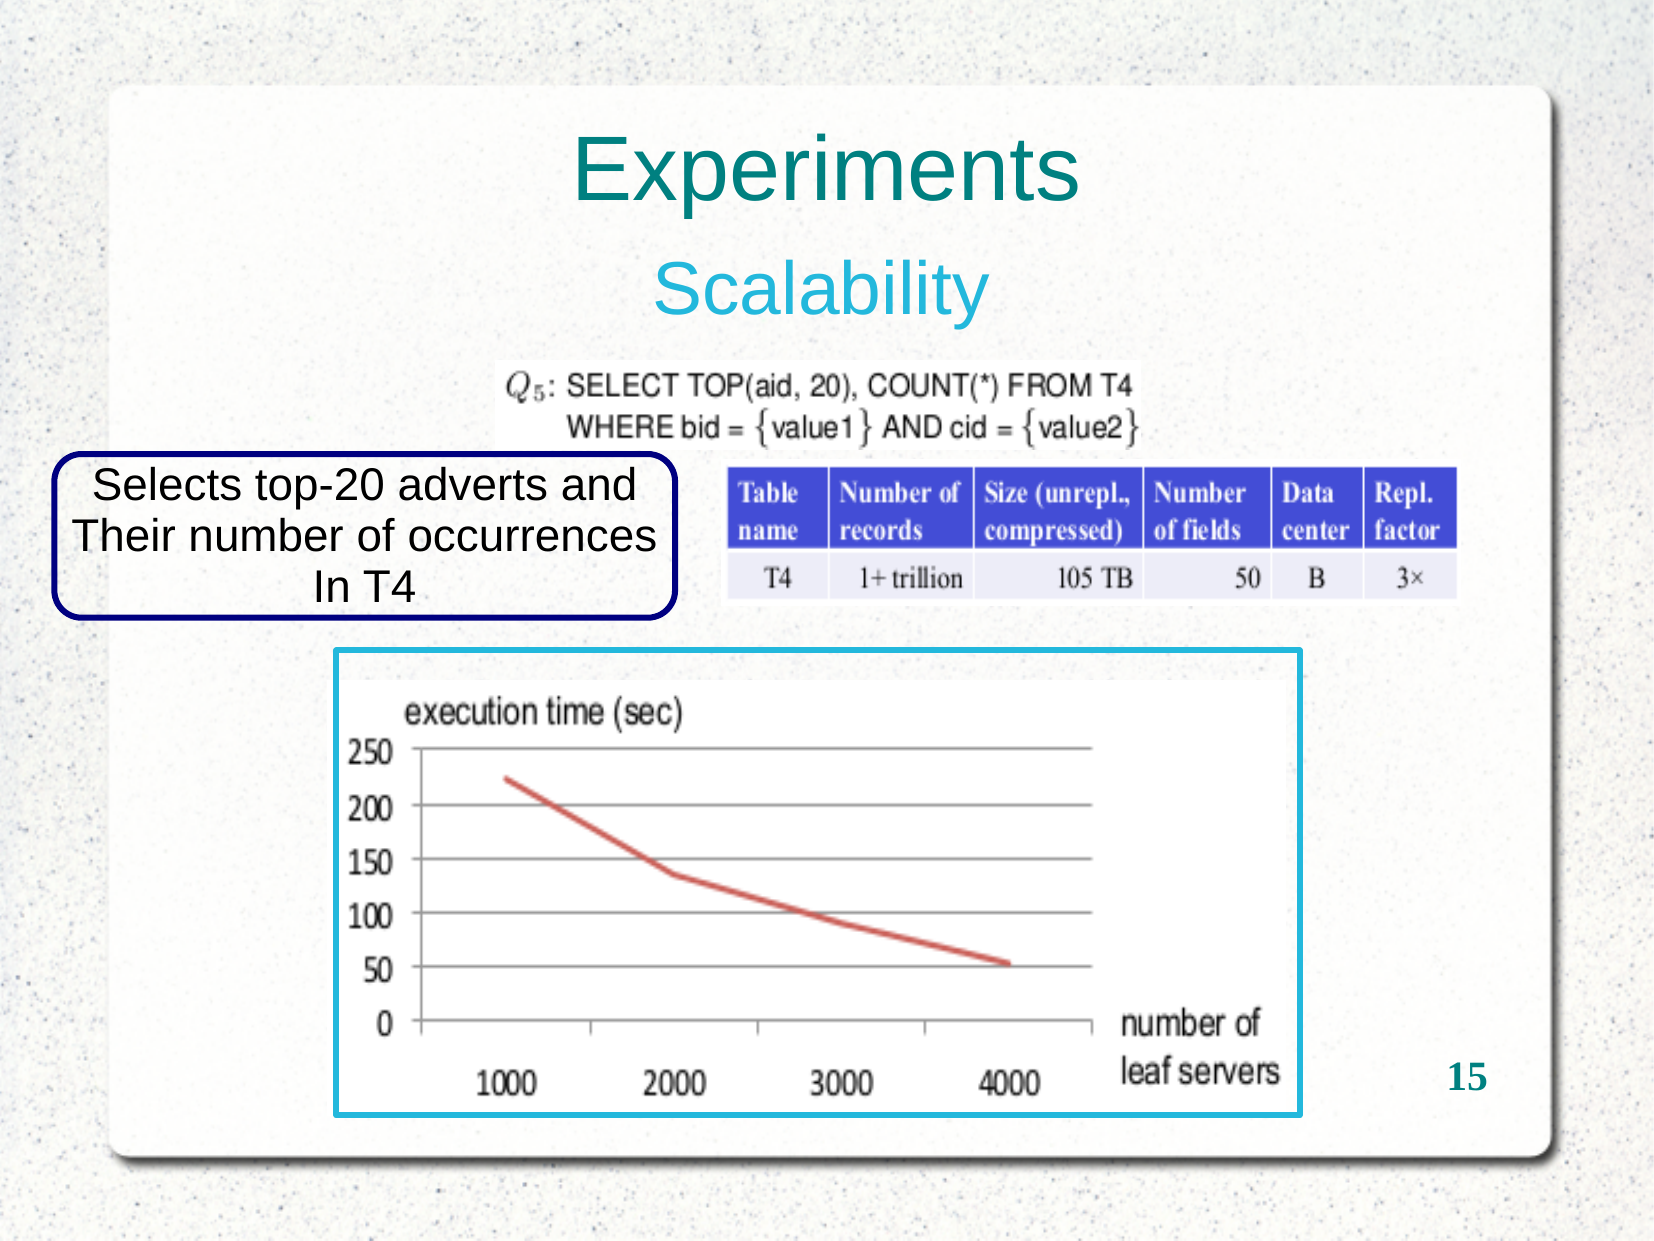

# Experiments
Scalability
Selects top-20 adverts and
Their number of occurrences
In T4
15